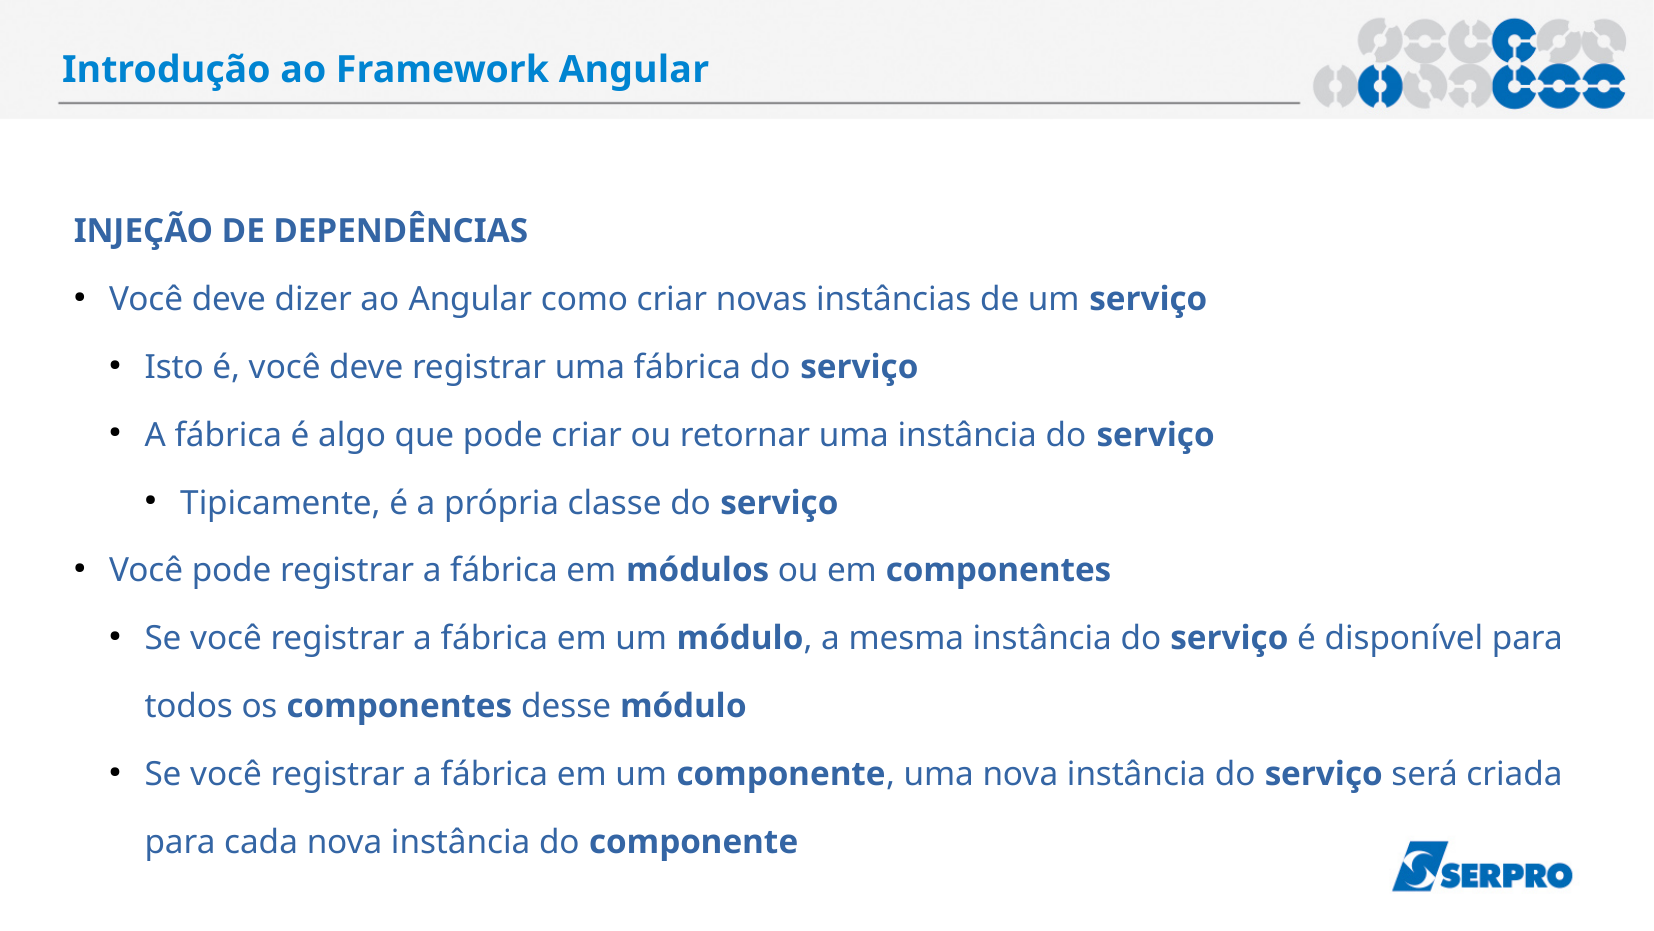

Introdução ao Framework Angular
INJEÇÃO DE DEPENDÊNCIAS
Você deve dizer ao Angular como criar novas instâncias de um serviço
Isto é, você deve registrar uma fábrica do serviço
A fábrica é algo que pode criar ou retornar uma instância do serviço
Tipicamente, é a própria classe do serviço
Você pode registrar a fábrica em módulos ou em componentes
Se você registrar a fábrica em um módulo, a mesma instância do serviço é disponível para todos os componentes desse módulo
Se você registrar a fábrica em um componente, uma nova instância do serviço será criada para cada nova instância do componente